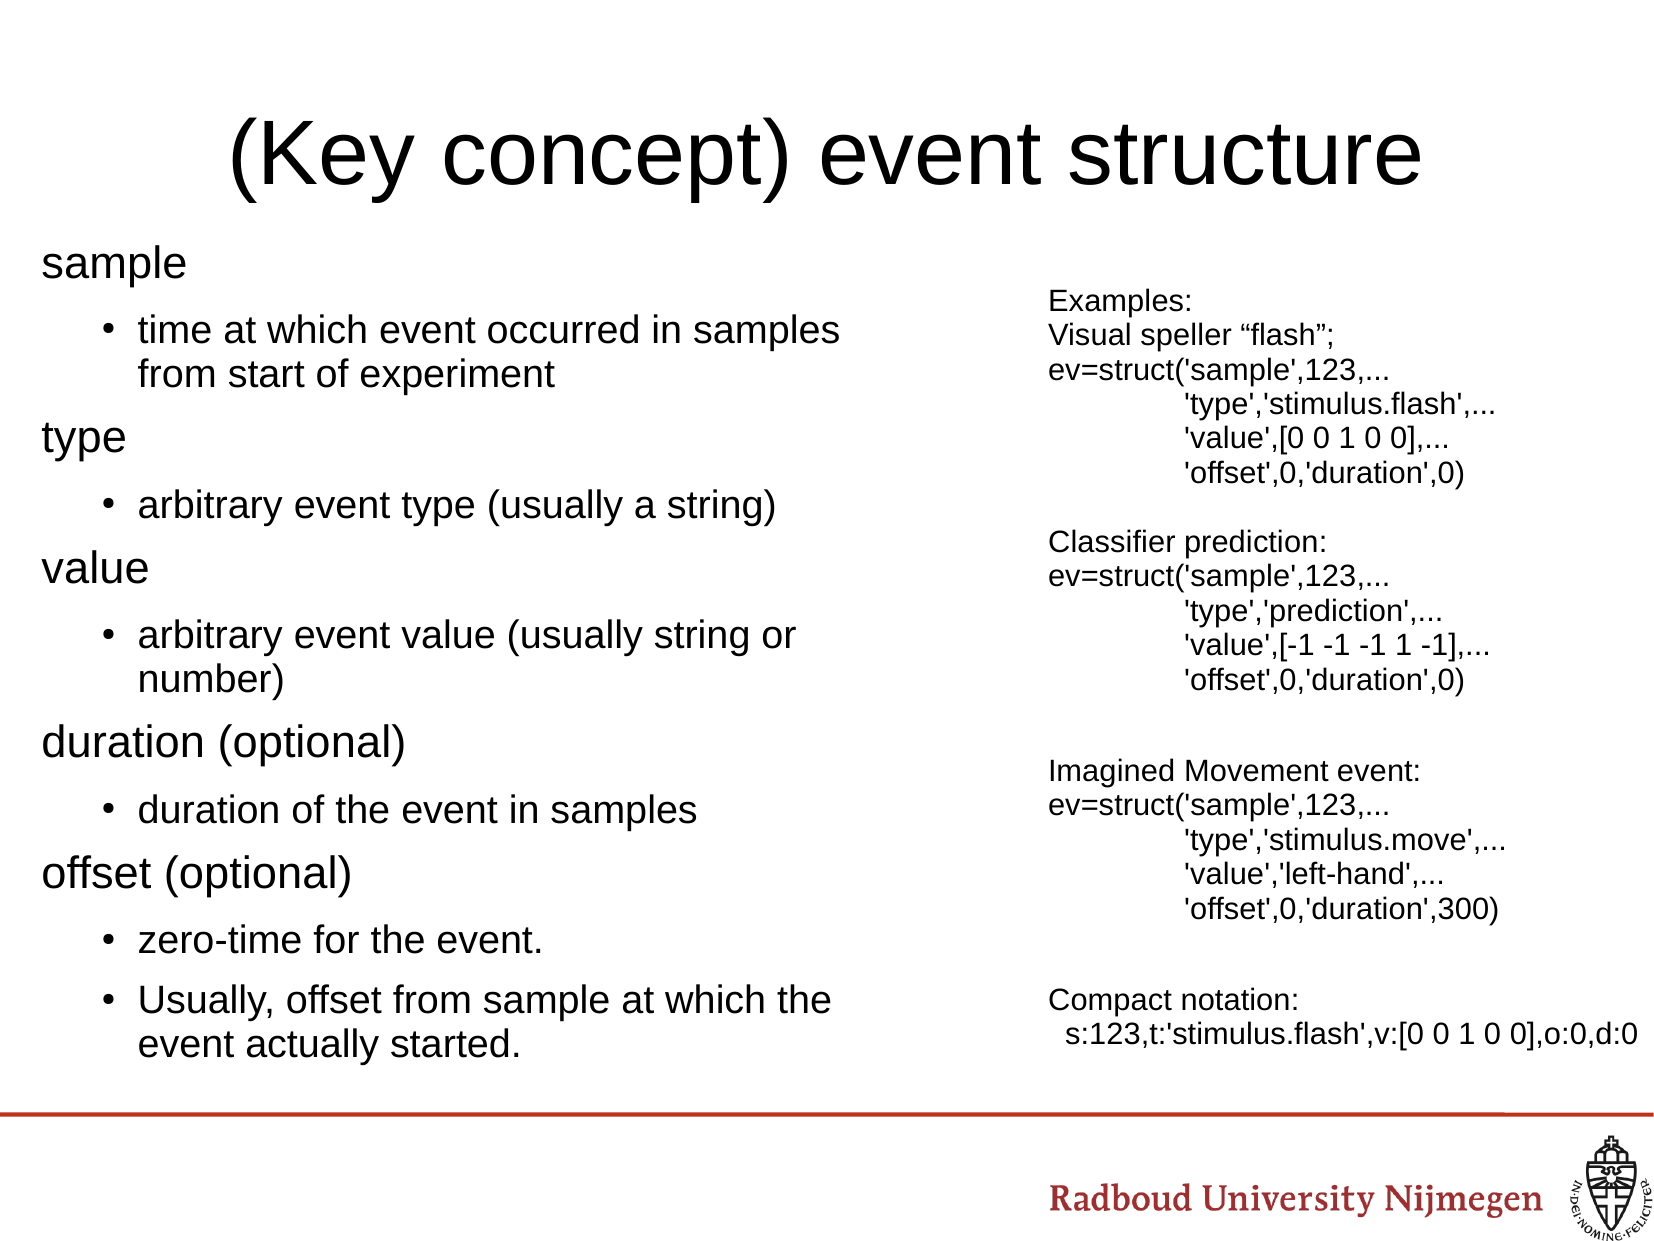

# (Key concept) event structure
sample
time at which event occurred in samples from start of experiment
type
arbitrary event type (usually a string)
value
arbitrary event value (usually string or number)
duration (optional)
duration of the event in samples
offset (optional)
zero-time for the event.
Usually, offset from sample at which the event actually started.
Examples:
Visual speller “flash”;
ev=struct('sample',123,...
 'type','stimulus.flash',...
 'value',[0 0 1 0 0],...
 'offset',0,'duration',0)
Classifier prediction:
ev=struct('sample',123,...
 'type','prediction',...
 'value',[-1 -1 -1 1 -1],...
 'offset',0,'duration',0)
Imagined Movement event:
ev=struct('sample',123,...
 'type','stimulus.move',...
 'value','left-hand',...
 'offset',0,'duration',300)
Compact notation:
 s:123,t:'stimulus.flash',v:[0 0 1 0 0],o:0,d:0